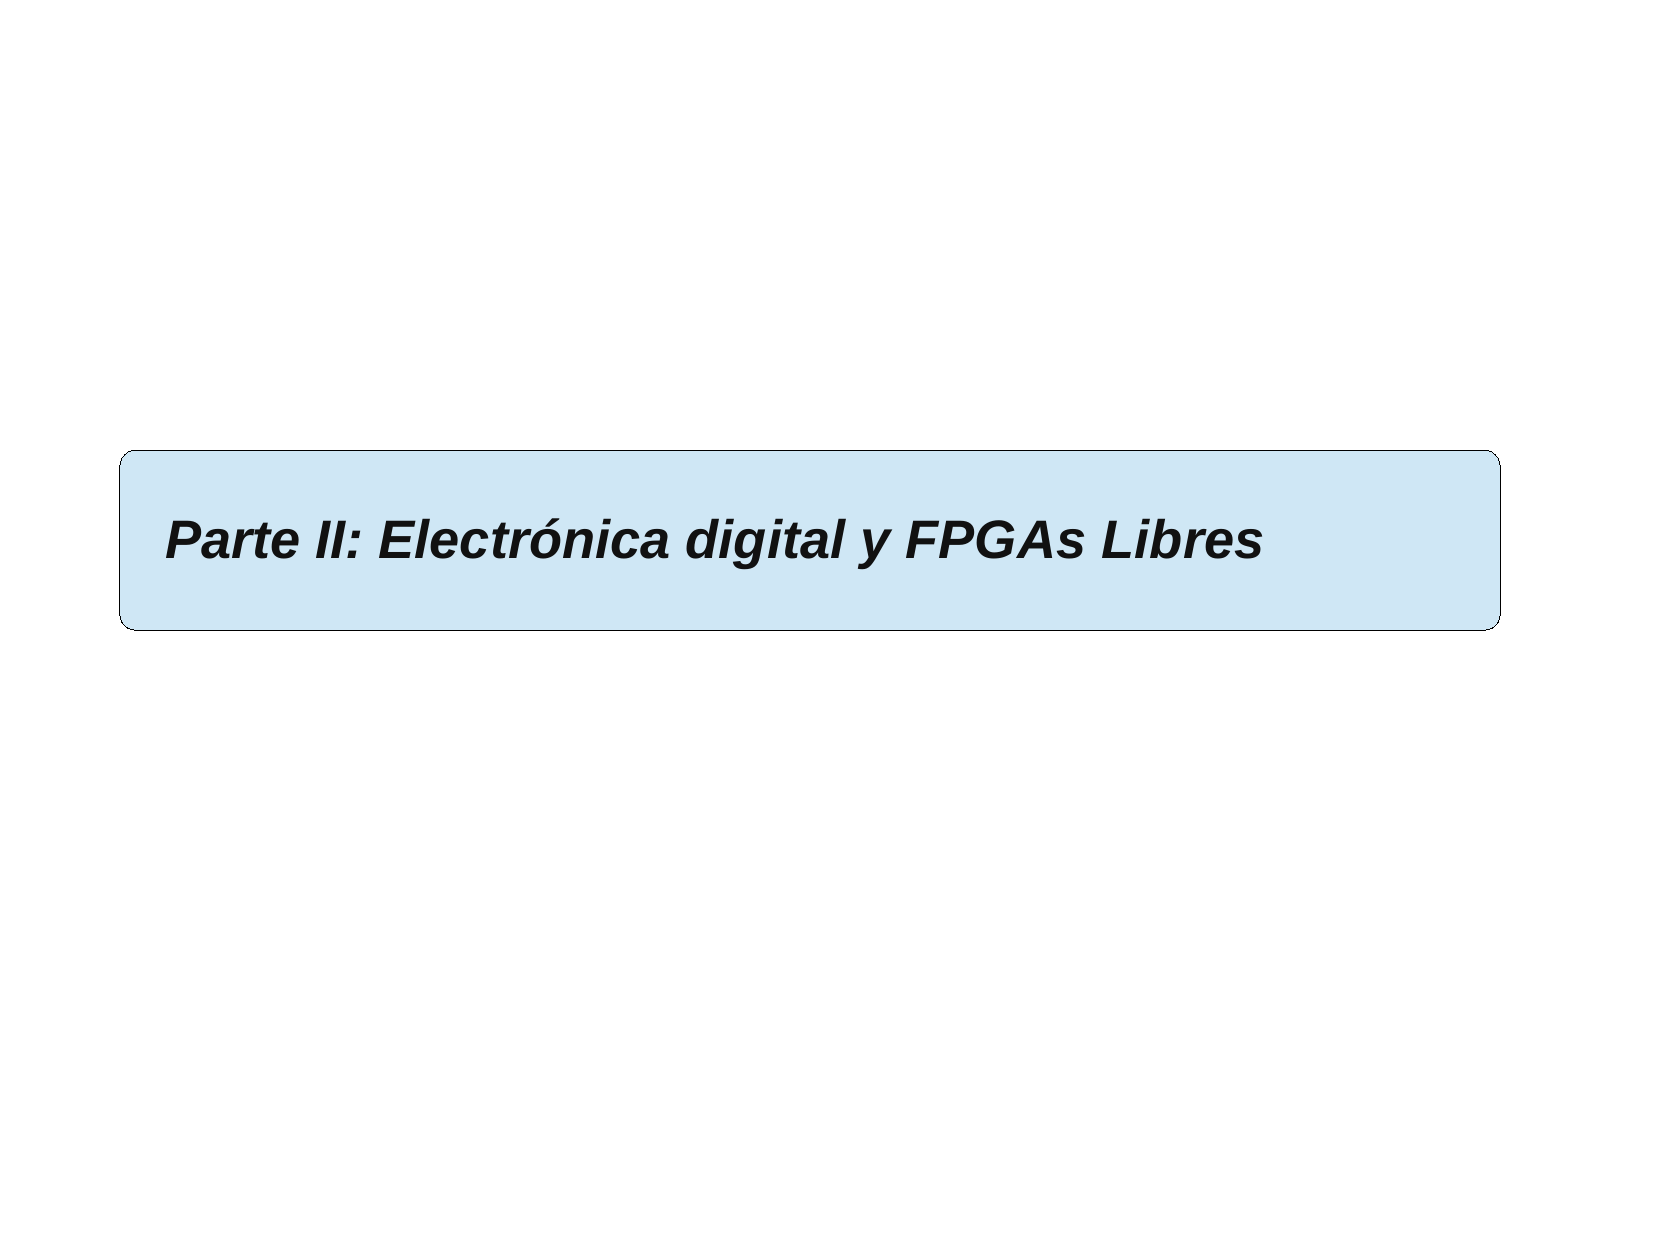

Parte II: Electrónica digital y FPGAs Libres